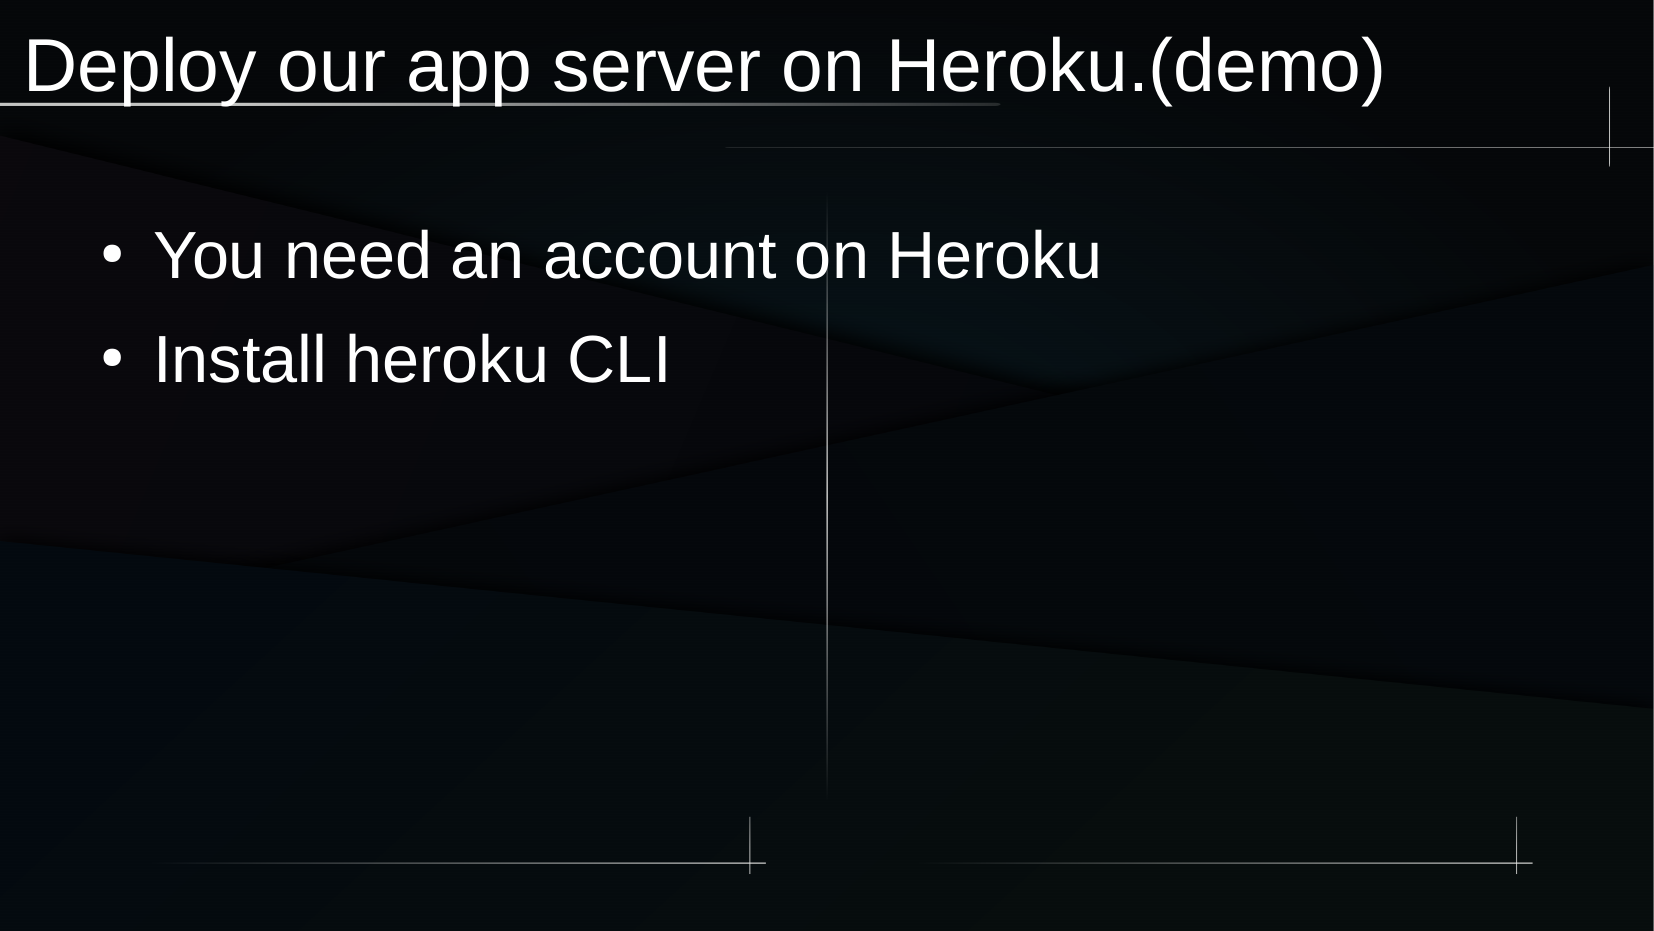

# Deploy our app server on Heroku.(demo)
You need an account on Heroku
Install heroku CLI